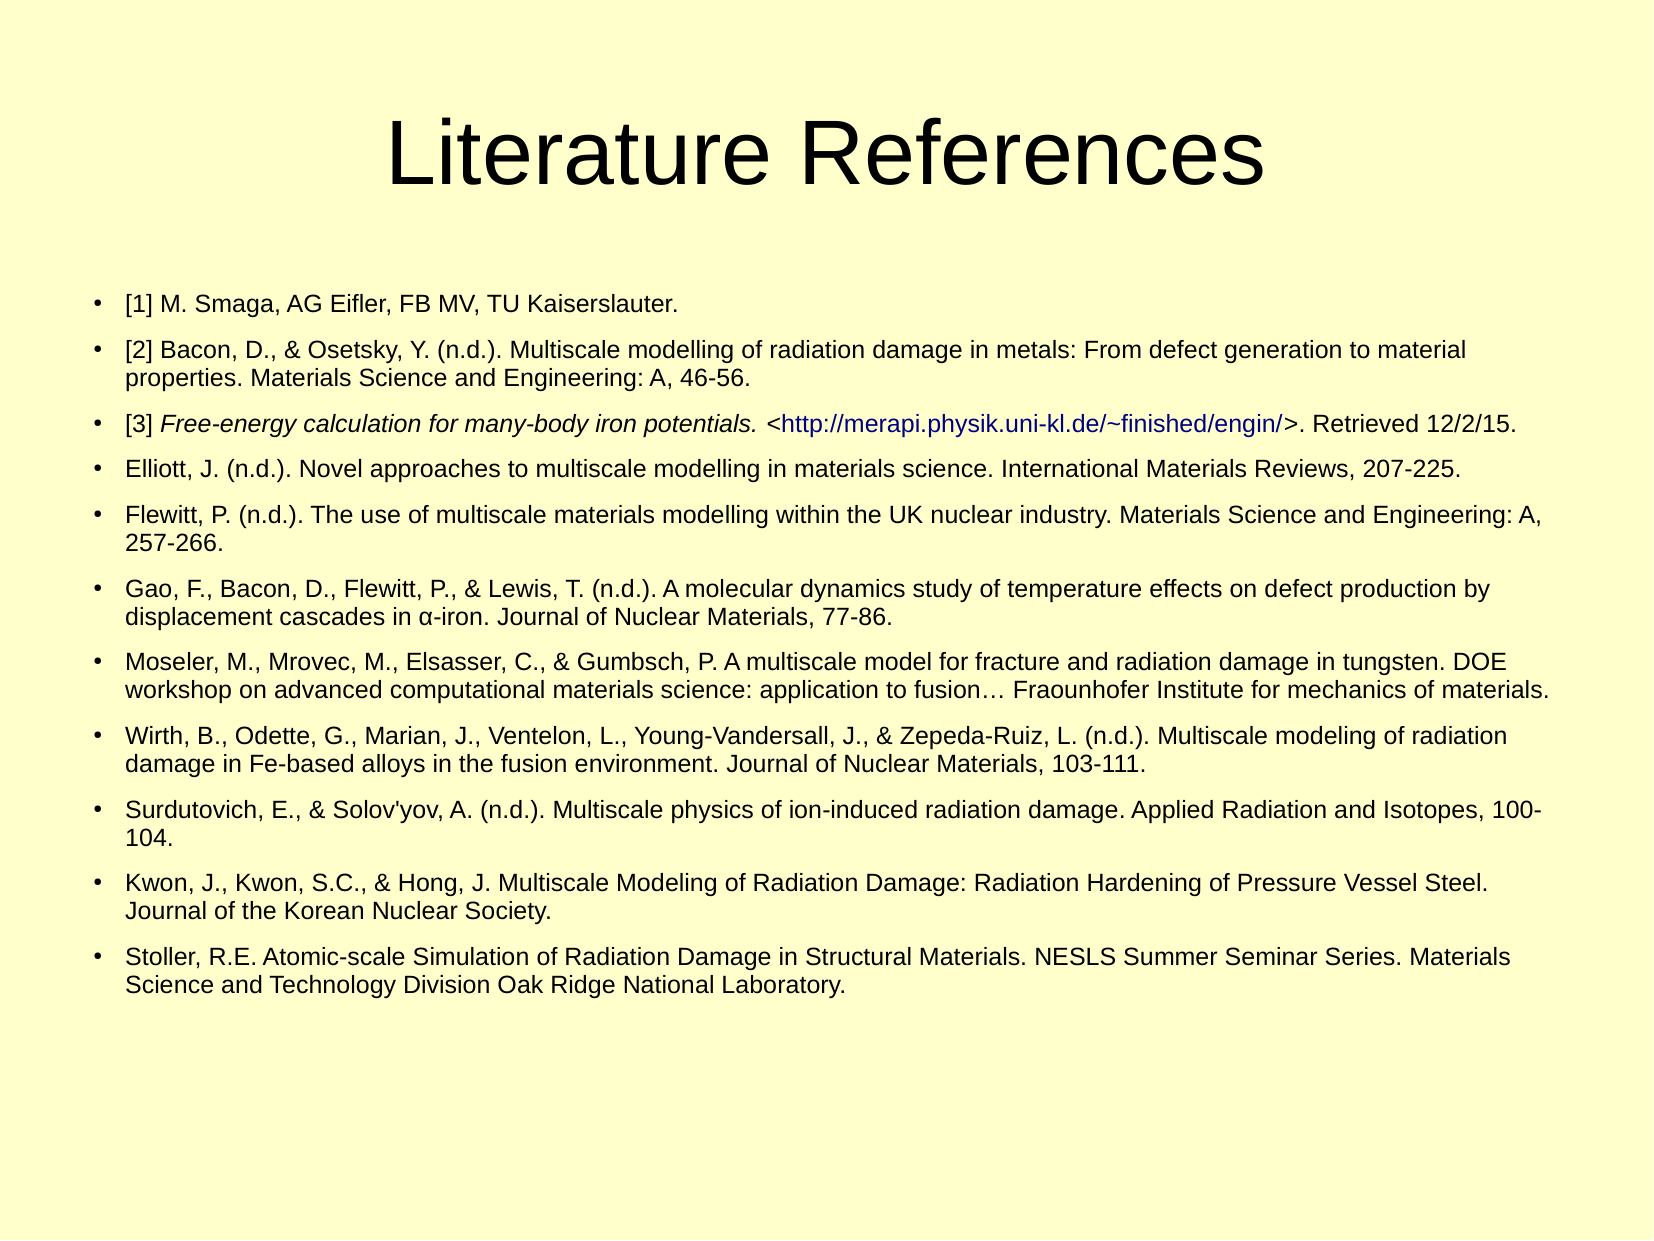

# Literature References
[1] M. Smaga, AG Eifler, FB MV, TU Kaiserslauter.
[2] Bacon, D., & Osetsky, Y. (n.d.). Multiscale modelling of radiation damage in metals: From defect generation to material properties. Materials Science and Engineering: A, 46-56.
[3] Free-energy calculation for many-body iron potentials. <http://merapi.physik.uni-kl.de/~finished/engin/>. Retrieved 12/2/15.
Elliott, J. (n.d.). Novel approaches to multiscale modelling in materials science. International Materials Reviews, 207-225.
Flewitt, P. (n.d.). The use of multiscale materials modelling within the UK nuclear industry. Materials Science and Engineering: A, 257-266.
Gao, F., Bacon, D., Flewitt, P., & Lewis, T. (n.d.). A molecular dynamics study of temperature effects on defect production by displacement cascades in α-iron. Journal of Nuclear Materials, 77-86.
Moseler, M., Mrovec, M., Elsasser, C., & Gumbsch, P. A multiscale model for fracture and radiation damage in tungsten. DOE workshop on advanced computational materials science: application to fusion… Fraounhofer Institute for mechanics of materials.
Wirth, B., Odette, G., Marian, J., Ventelon, L., Young-Vandersall, J., & Zepeda-Ruiz, L. (n.d.). Multiscale modeling of radiation damage in Fe-based alloys in the fusion environment. Journal of Nuclear Materials, 103-111.
Surdutovich, E., & Solov'yov, A. (n.d.). Multiscale physics of ion-induced radiation damage. Applied Radiation and Isotopes, 100-104.
Kwon, J., Kwon, S.C., & Hong, J. Multiscale Modeling of Radiation Damage: Radiation Hardening of Pressure Vessel Steel. Journal of the Korean Nuclear Society.
Stoller, R.E. Atomic-scale Simulation of Radiation Damage in Structural Materials. NESLS Summer Seminar Series. Materials Science and Technology Division Oak Ridge National Laboratory.